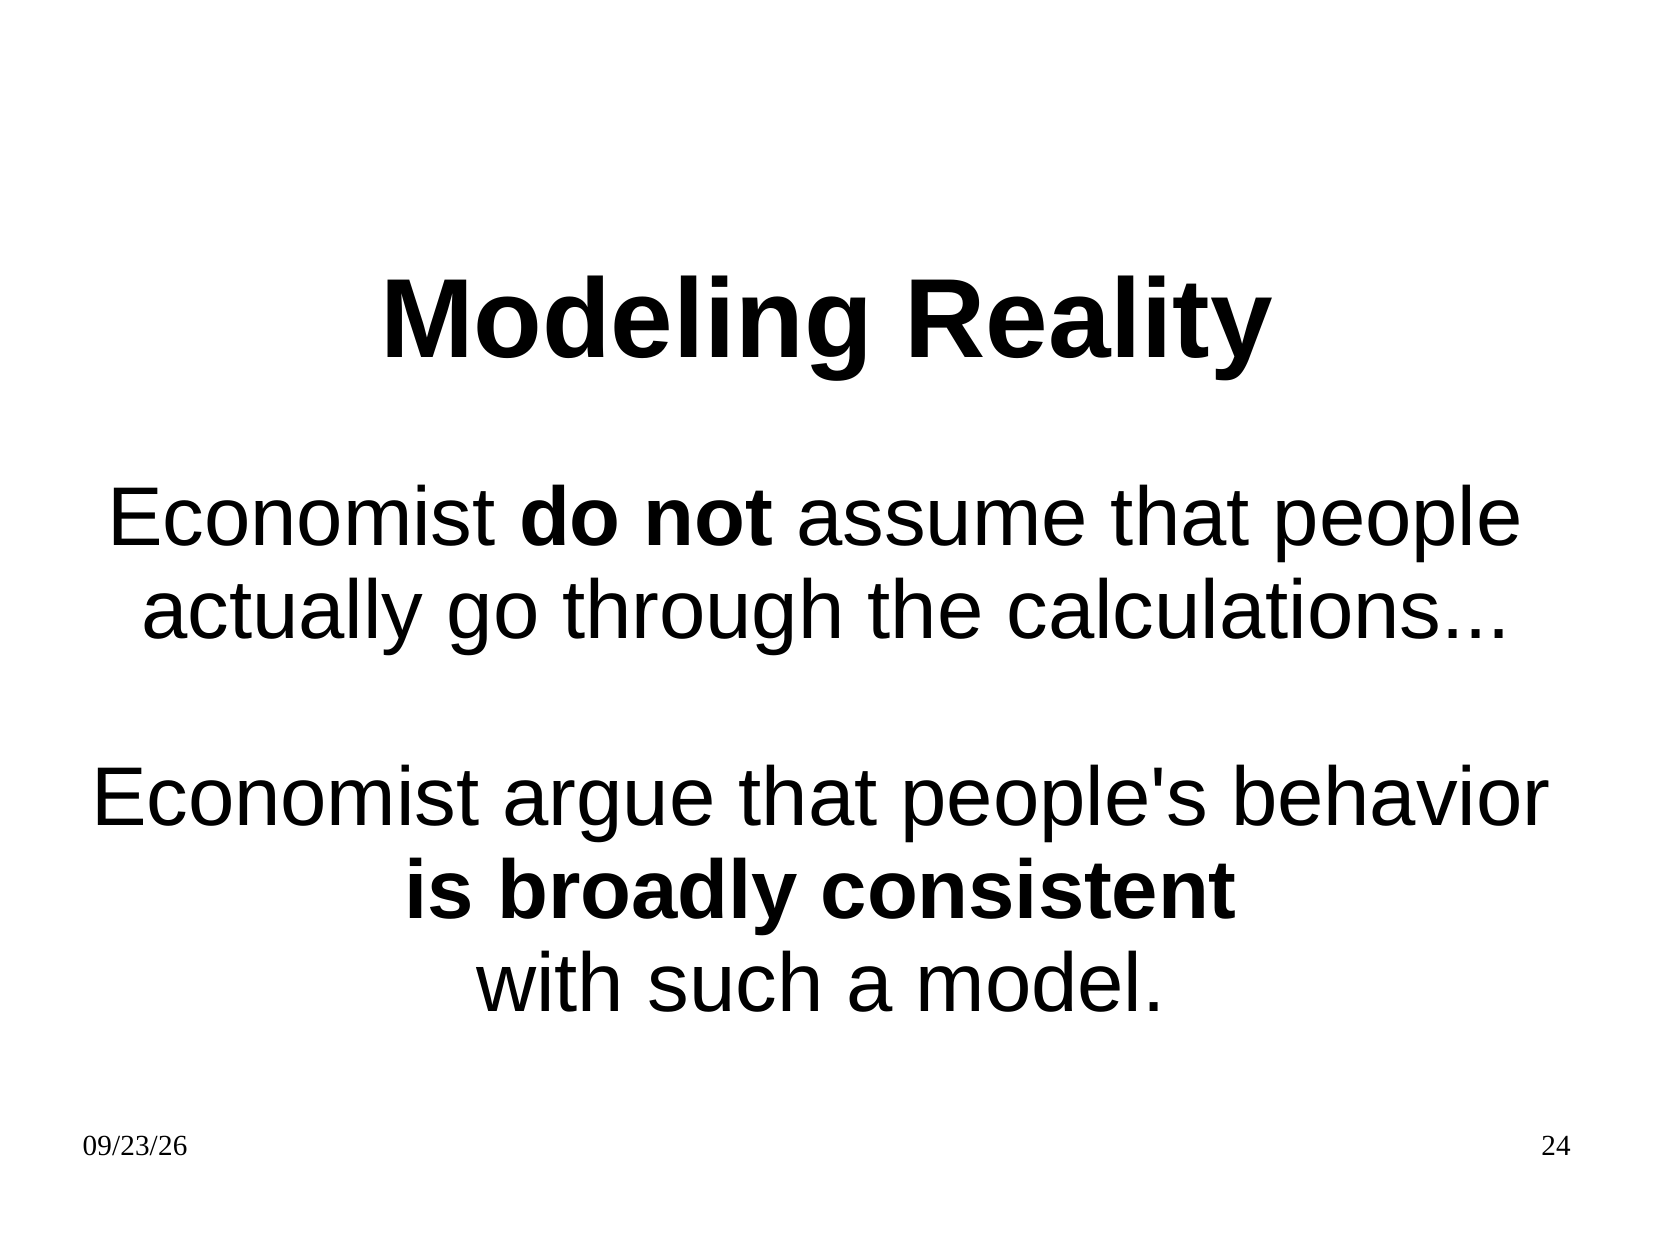

# Modeling Reality
Economist do not assume that people
actually go through the calculations...
Economist argue that people's behavior
 is broadly consistent
with such a model.
24